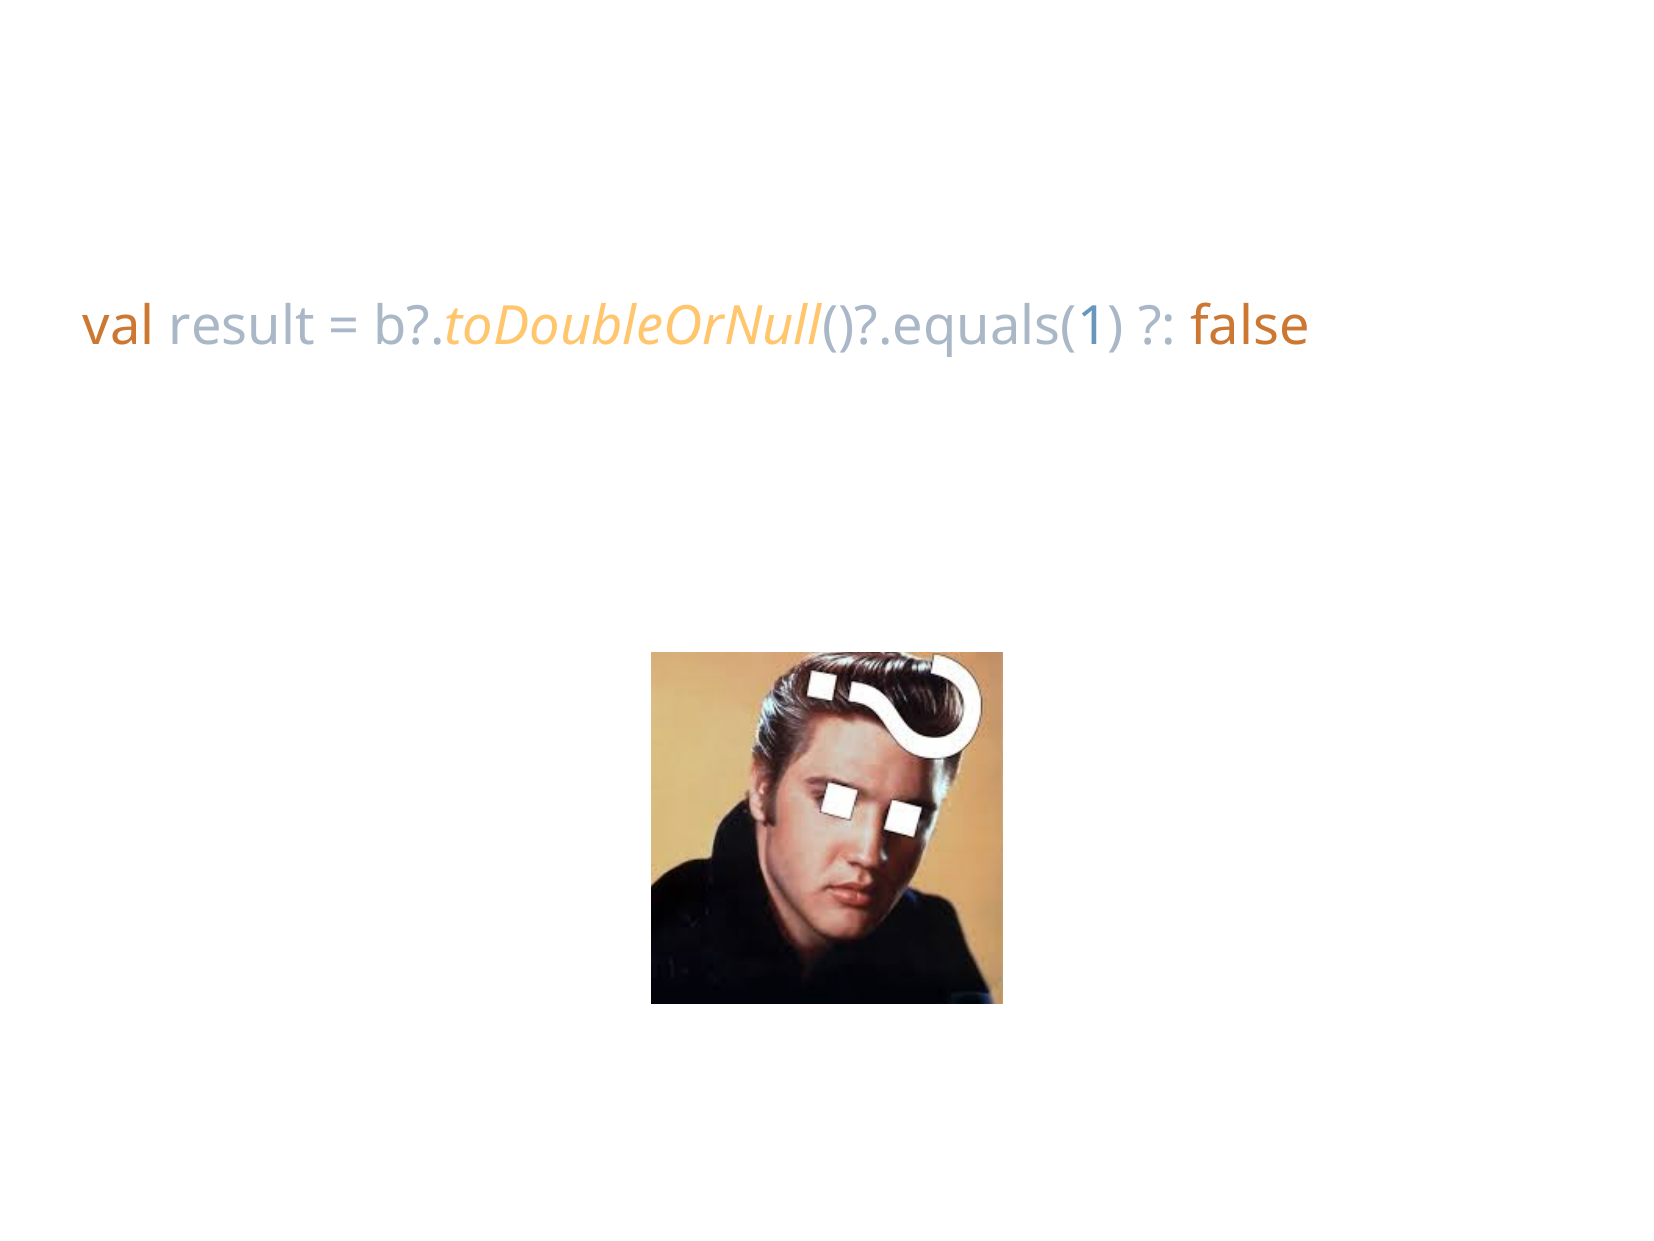

Elvis operator
val result = b?.toDoubleOrNull()?.equals(1) ?: false